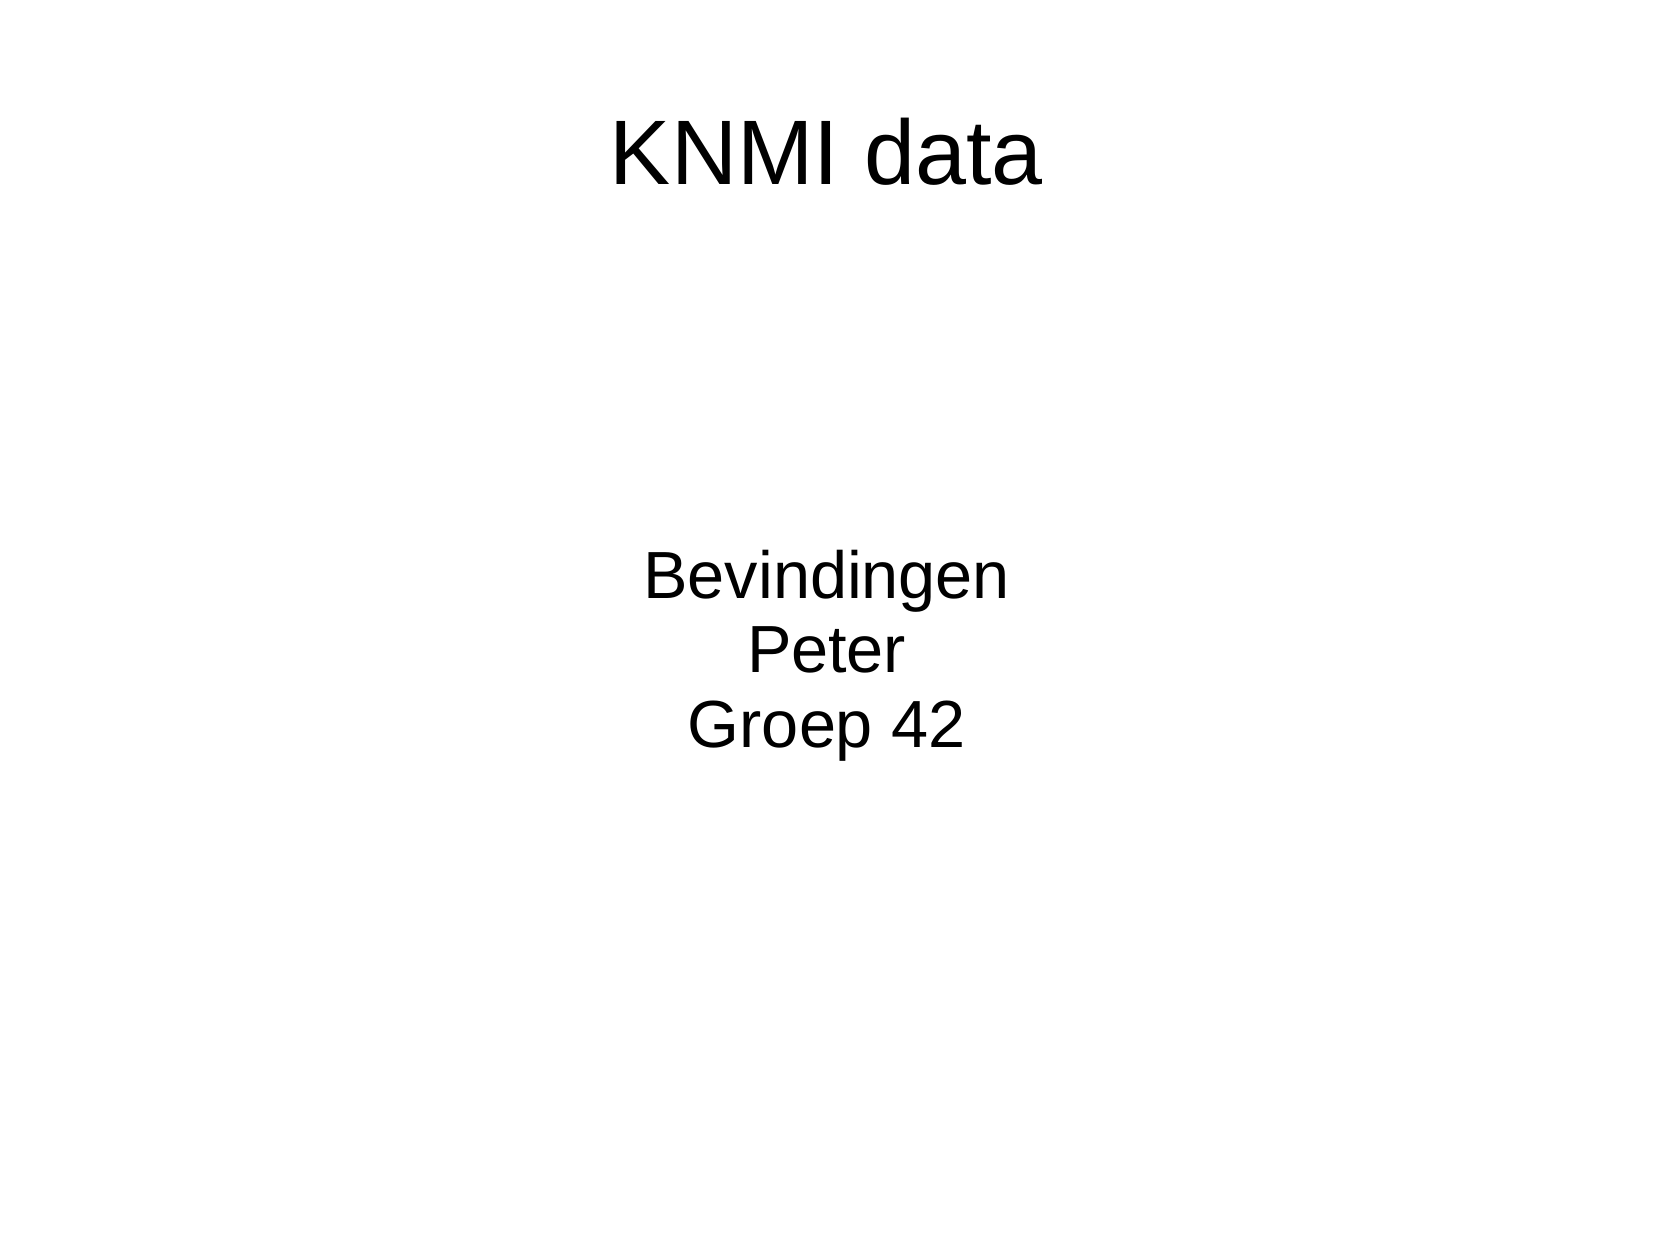

# KNMI data
Bevindingen
Peter
Groep 42